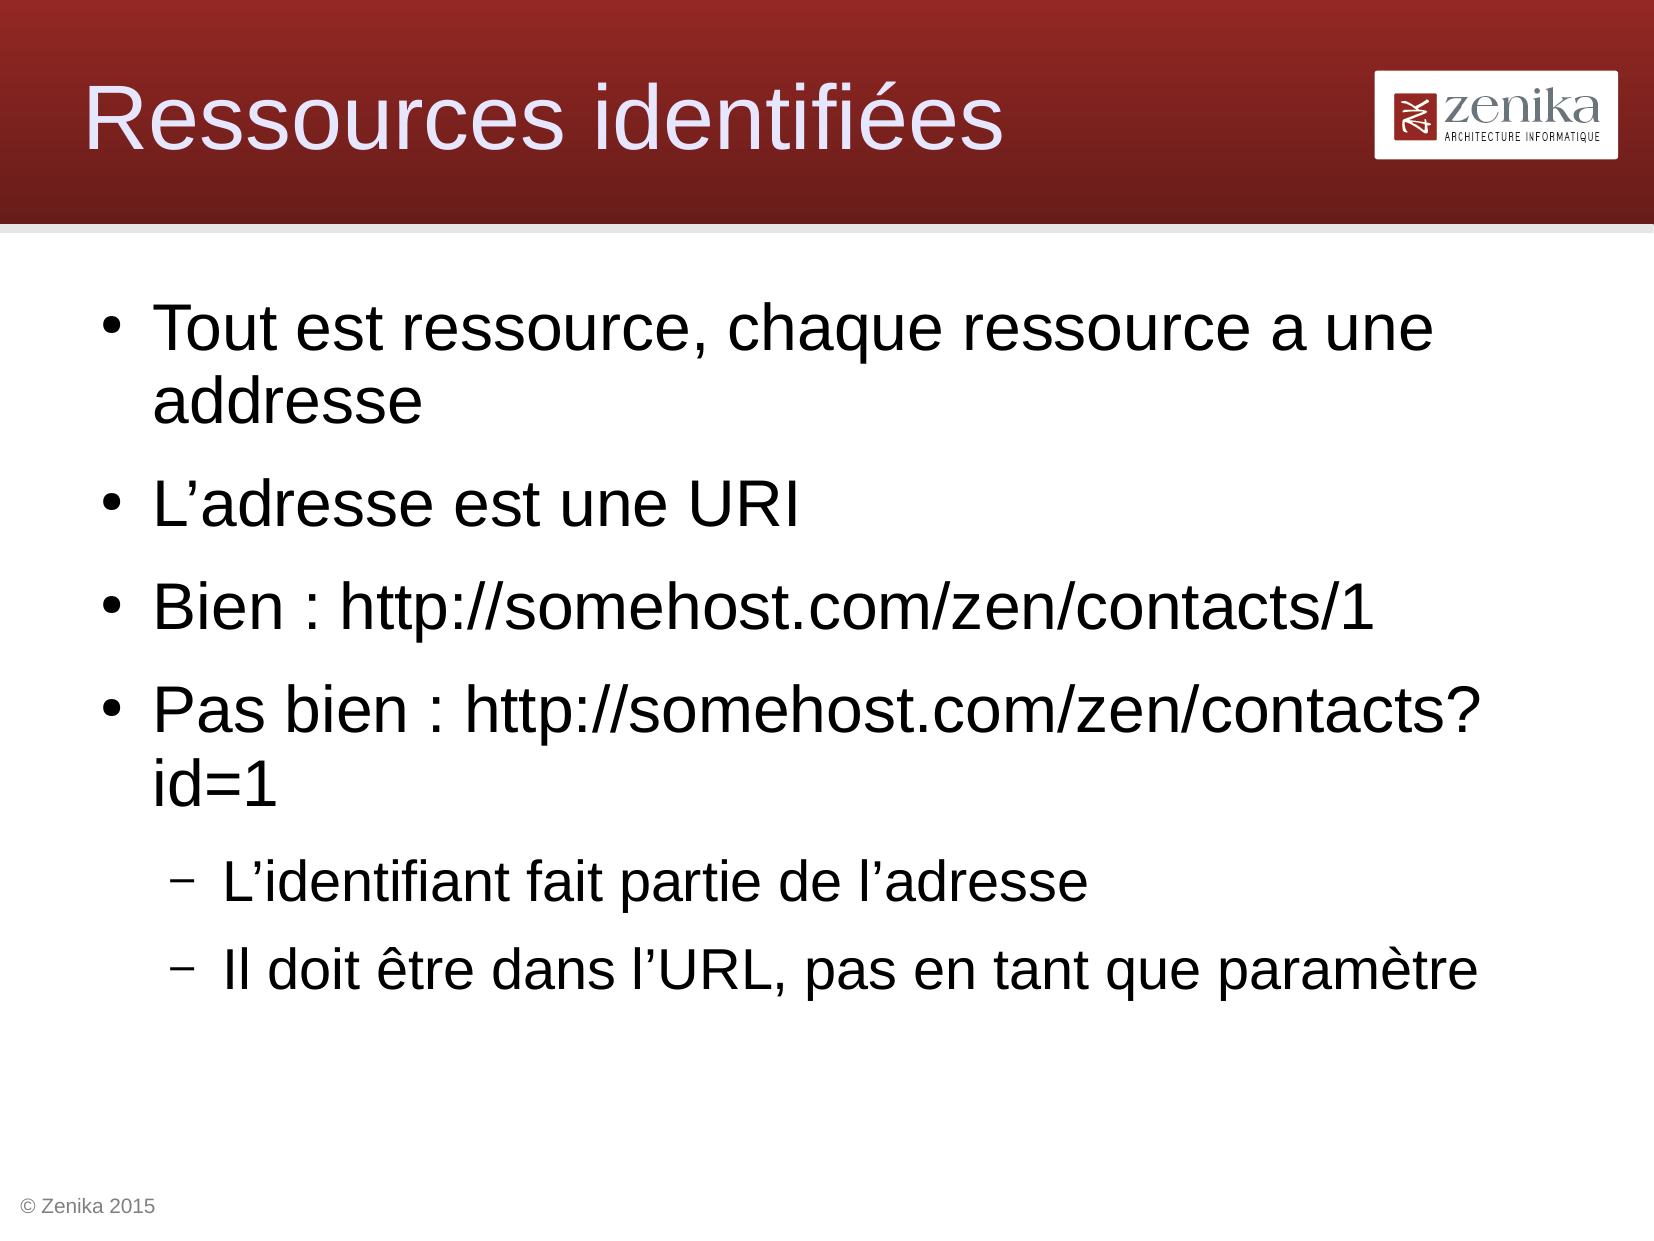

# Ressources identifiées
Tout est ressource, chaque ressource a une addresse
L’adresse est une URI
Bien : http://somehost.com/zen/contacts/1
Pas bien : http://somehost.com/zen/contacts?id=1
L’identifiant fait partie de l’adresse
Il doit être dans l’URL, pas en tant que paramètre